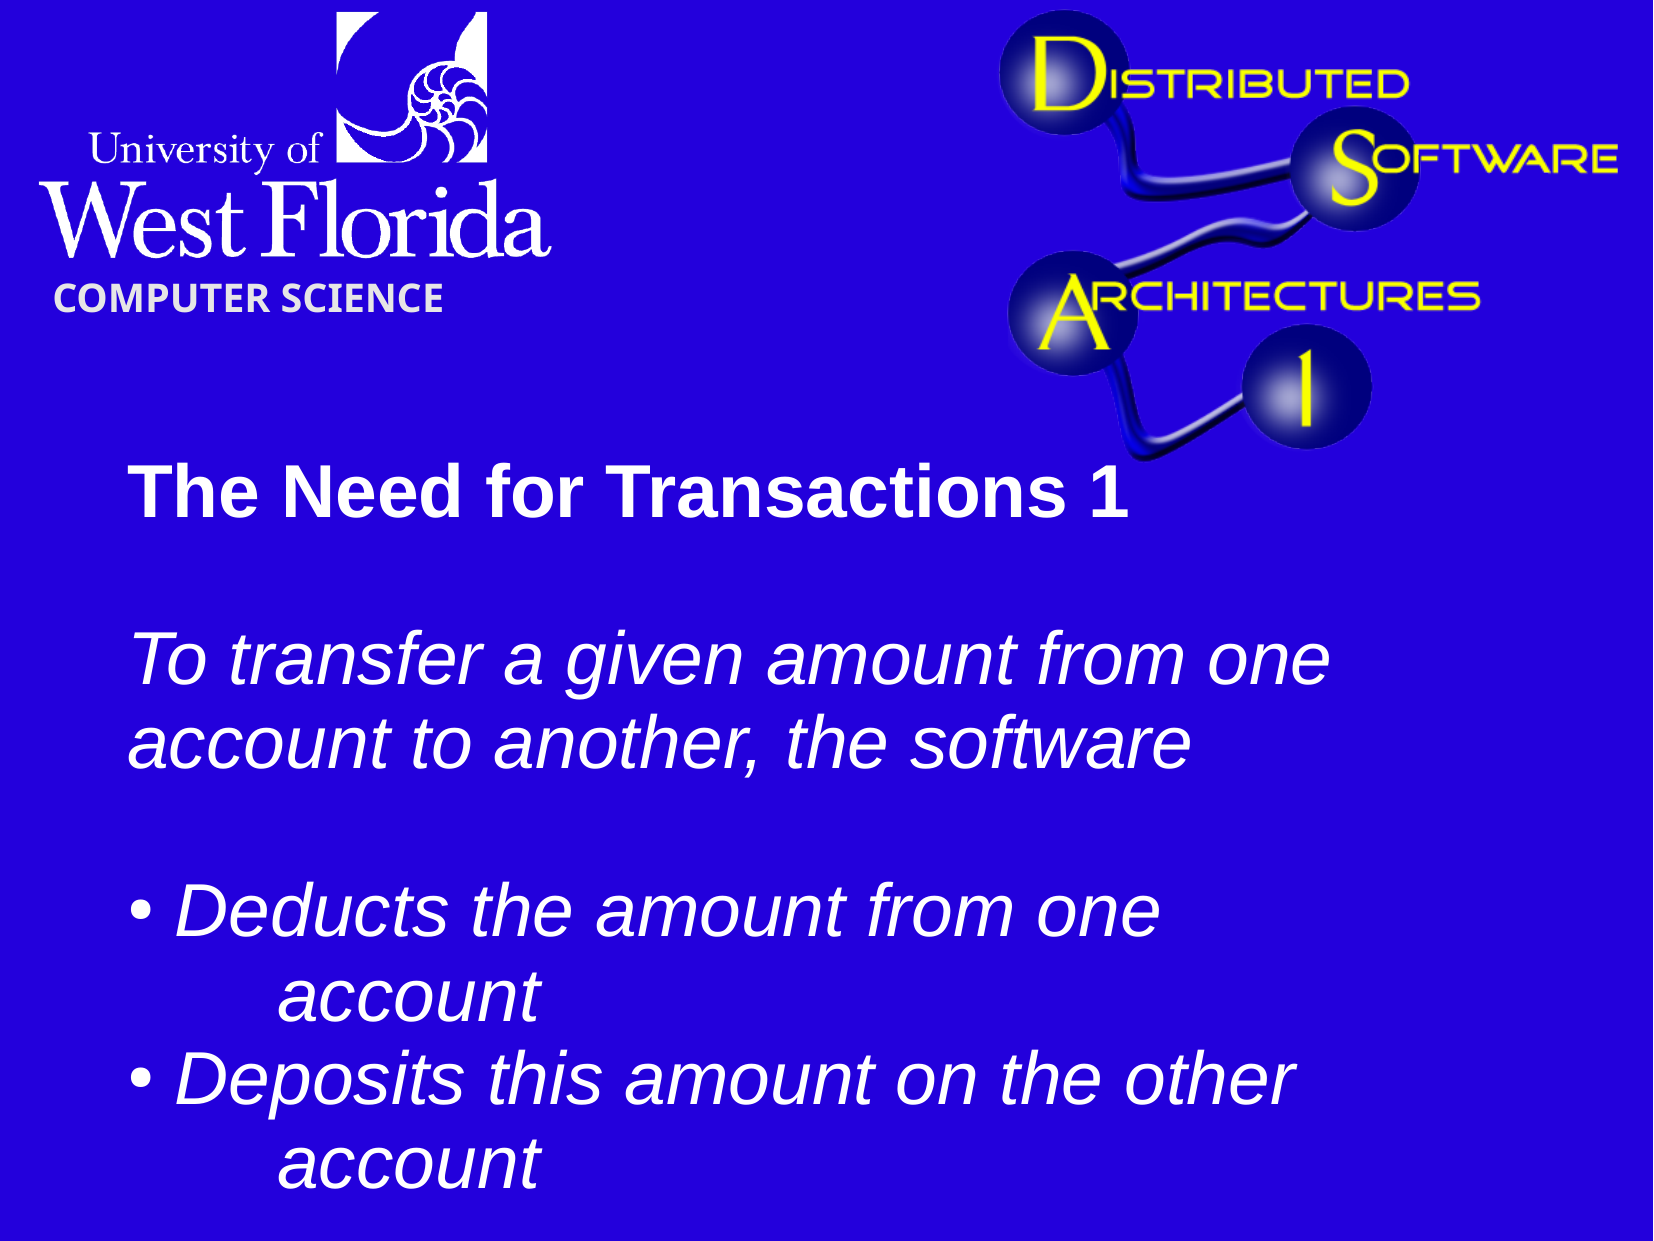

COMPUTER SCIENCE
The Need for Transactions 1
To transfer a given amount from one account to another, the software
 Deducts the amount from one
		account
 Deposits this amount on the other
		account